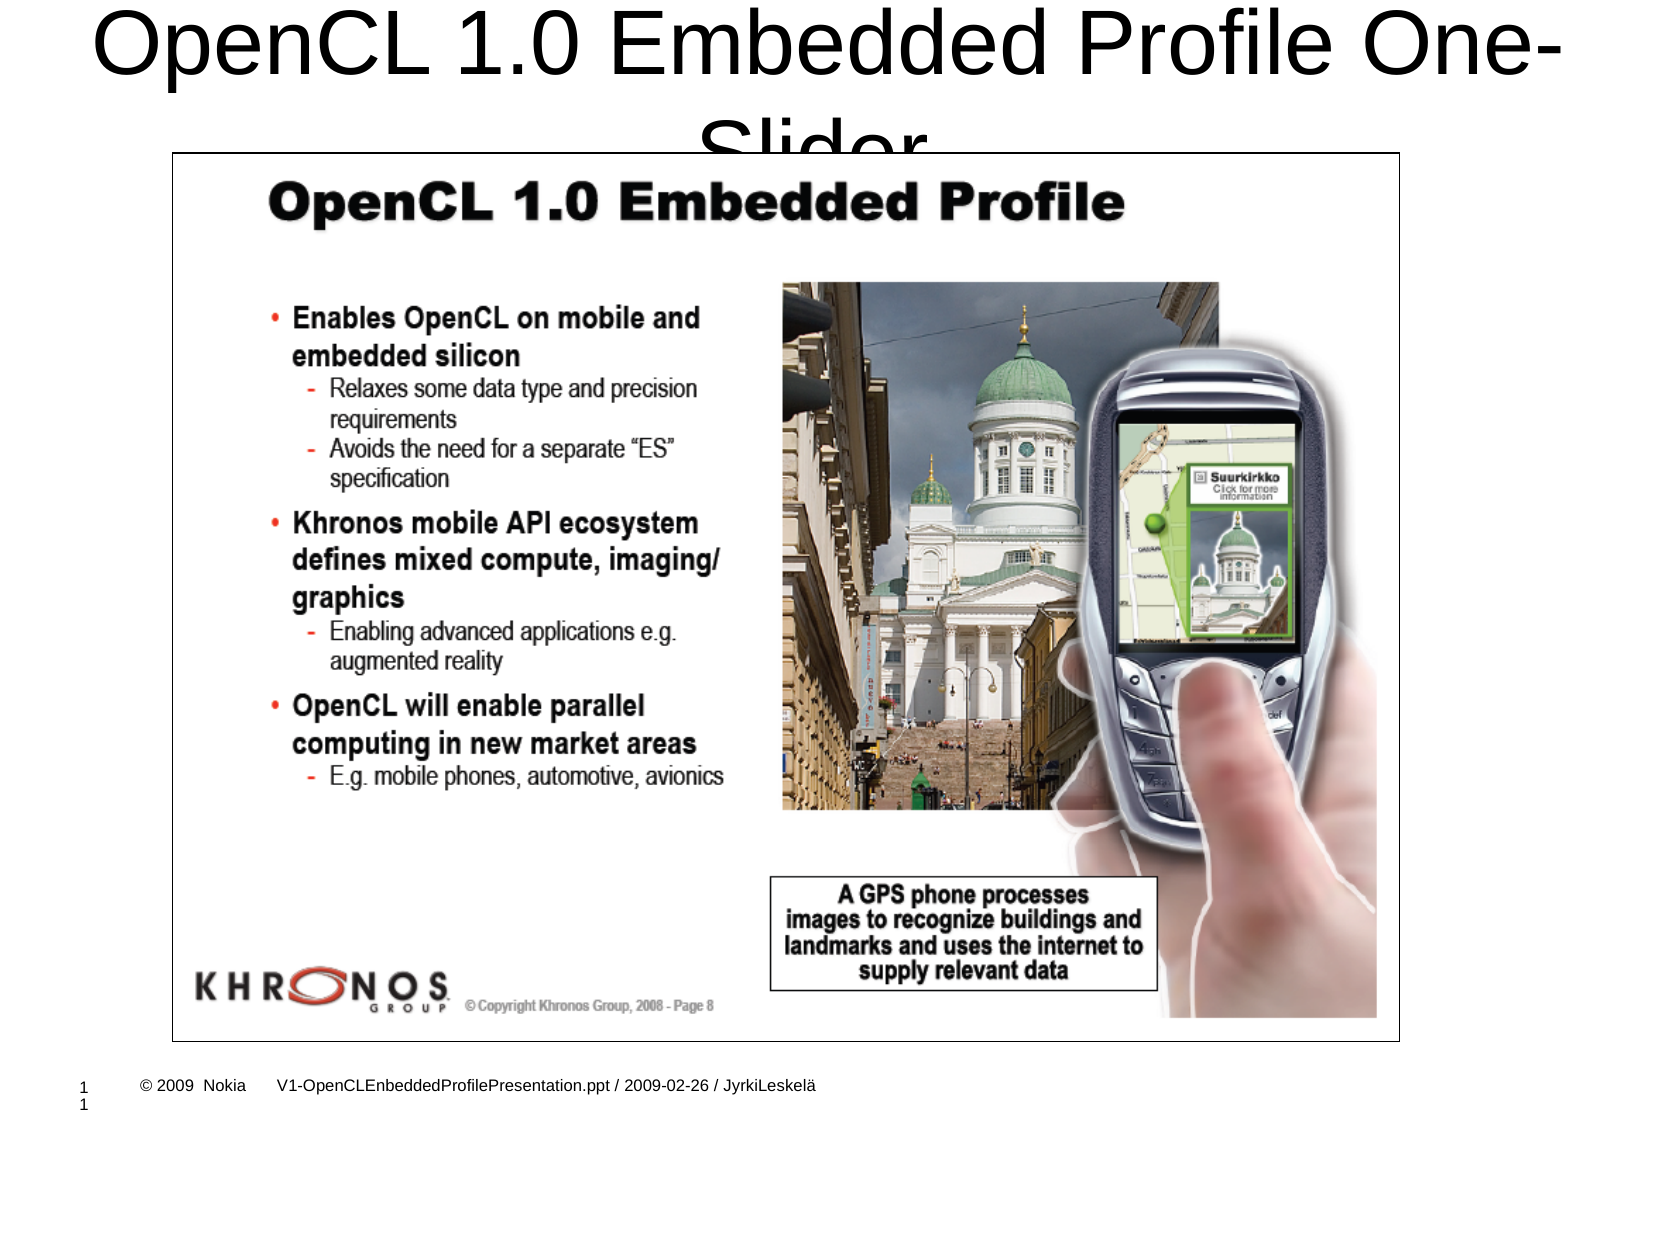

# OpenCL 1.0 Embedded Profile One-Slider
© 2009 Nokia 	 V1-OpenCLEnbeddedProfilePresentation.ppt / 2009-02-26 / JyrkiLeskelä